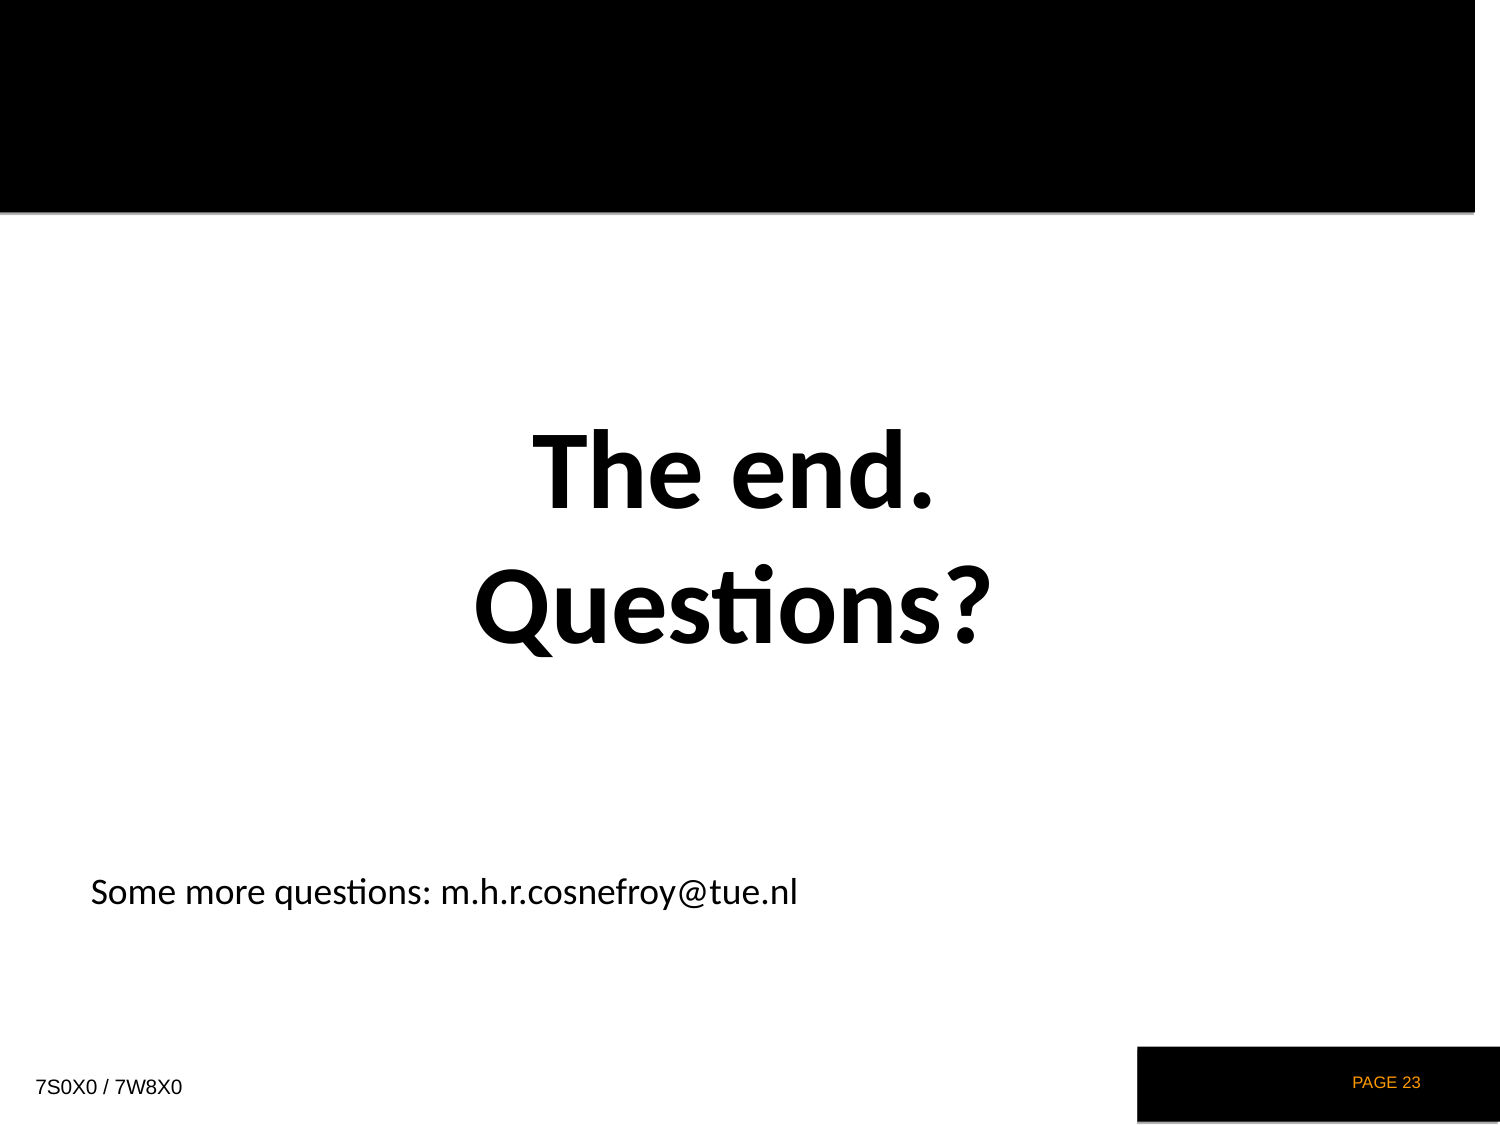

#
The end.
Questions?
Some more questions: m.h.r.cosnefroy@tue.nl
PAGE 23
7S0X0 / 7W8X0
2017/02/09
PAGE